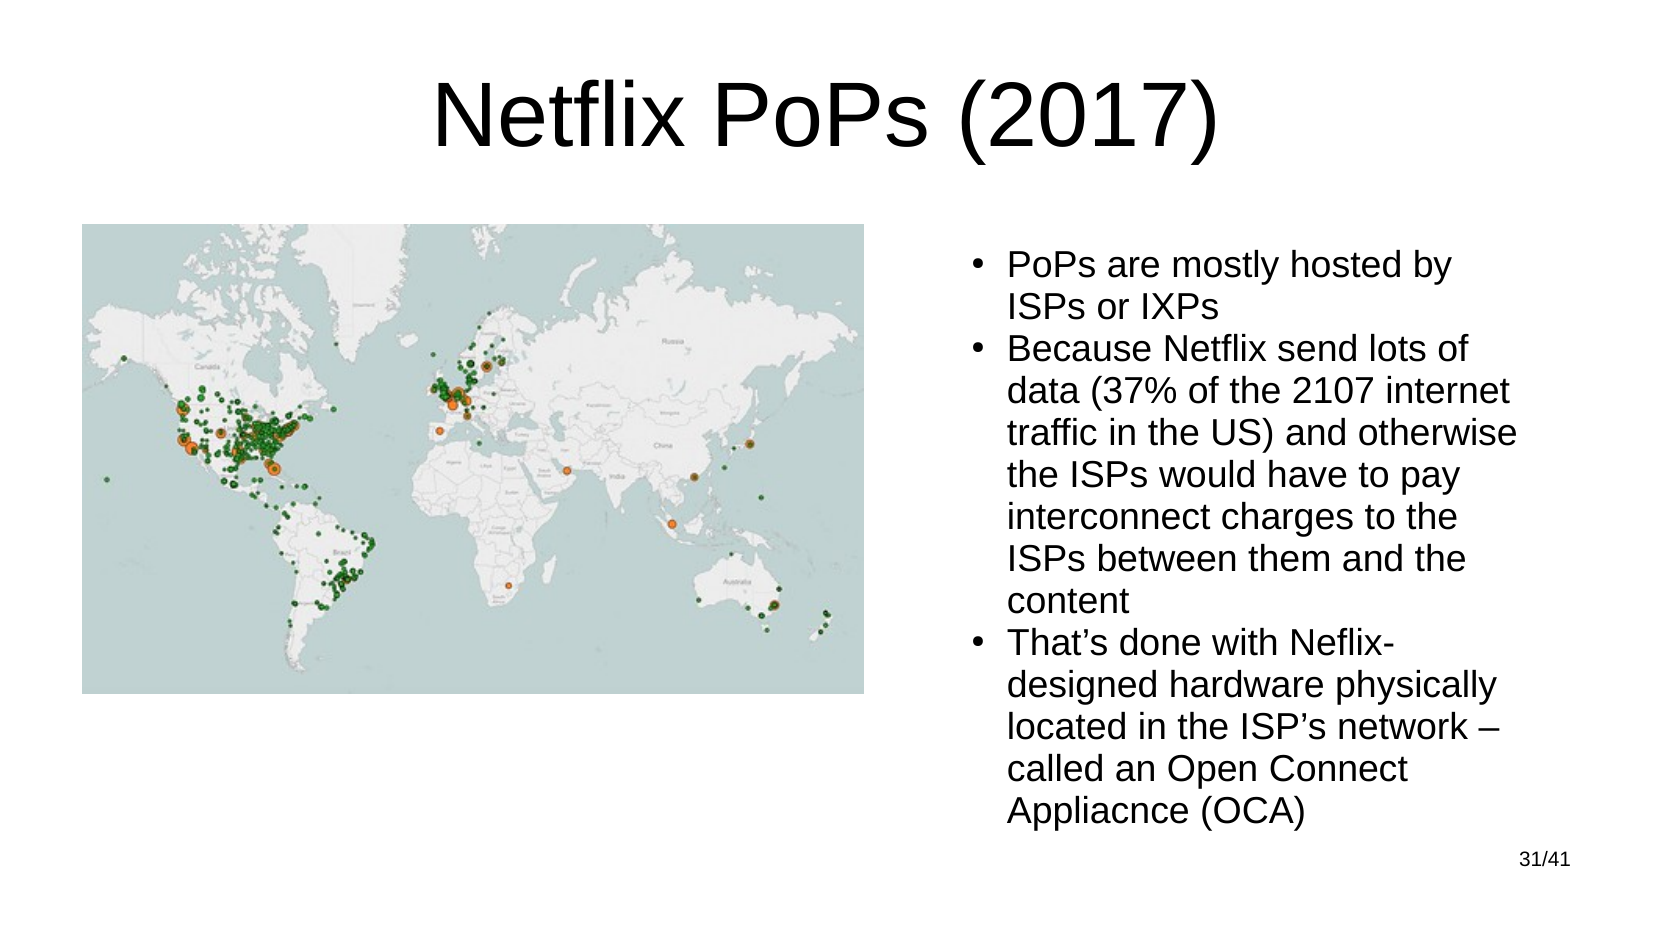

# Netflix PoPs (2017)
PoPs are mostly hosted by ISPs or IXPs
Because Netflix send lots of data (37% of the 2107 internet traffic in the US) and otherwise the ISPs would have to pay interconnect charges to the ISPs between them and the content
That’s done with Neflix-designed hardware physically located in the ISP’s network – called an Open Connect Appliacnce (OCA)
31